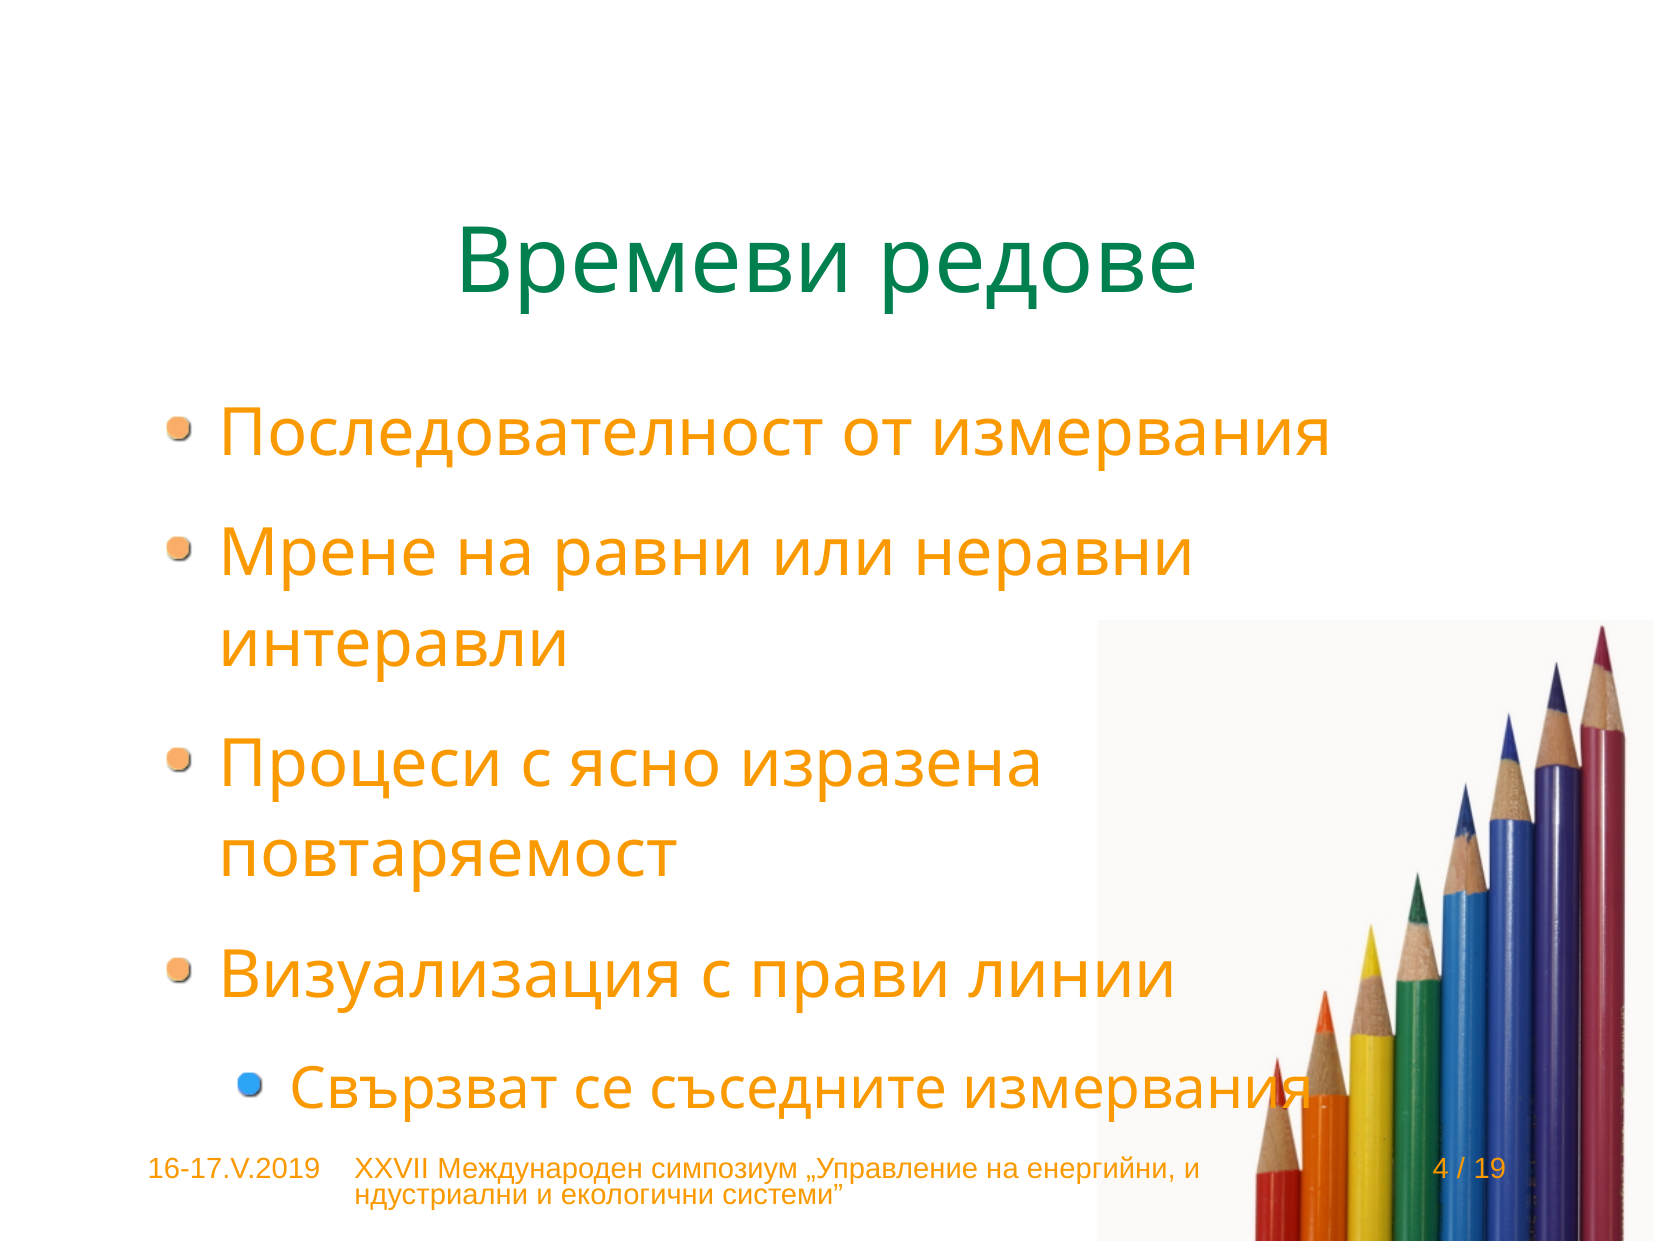

# Времеви редове
Последователност от измервания
Мрене на равни или неравни интеравли
Процеси с ясно изразена повтаряемост
Визуализация с прави линии
Свързват се съседните измервания
16-17.V.2019
XXVII Международен симпозиум „Управление на енергийни, индустриални и екологични системи”
4